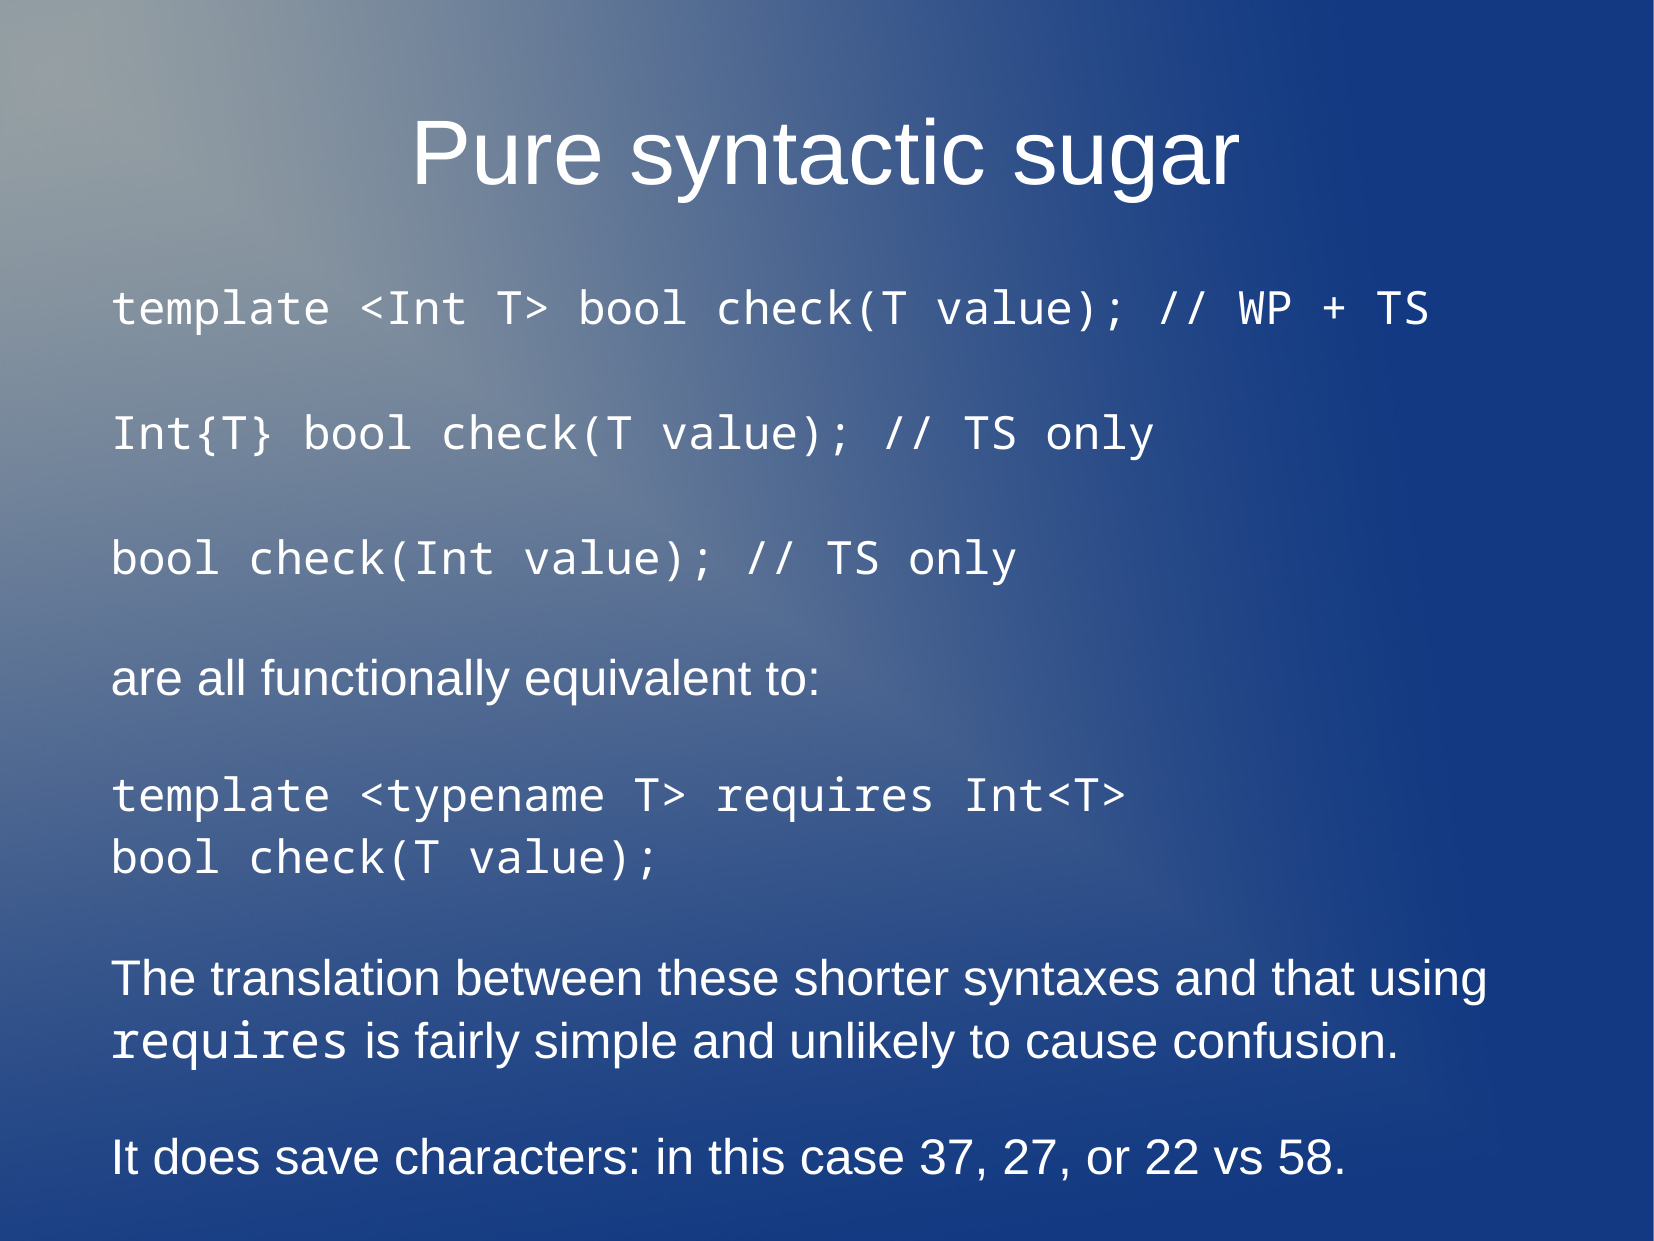

# Pure syntactic sugar
template <Int T> bool check(T value); // WP + TS
Int{T} bool check(T value); // TS only
bool check(Int value); // TS only
are all functionally equivalent to:
template <typename T> requires Int<T>
bool check(T value);
The translation between these shorter syntaxes and that using
requires is fairly simple and unlikely to cause confusion.
It does save characters: in this case 37, 27, or 22 vs 58.